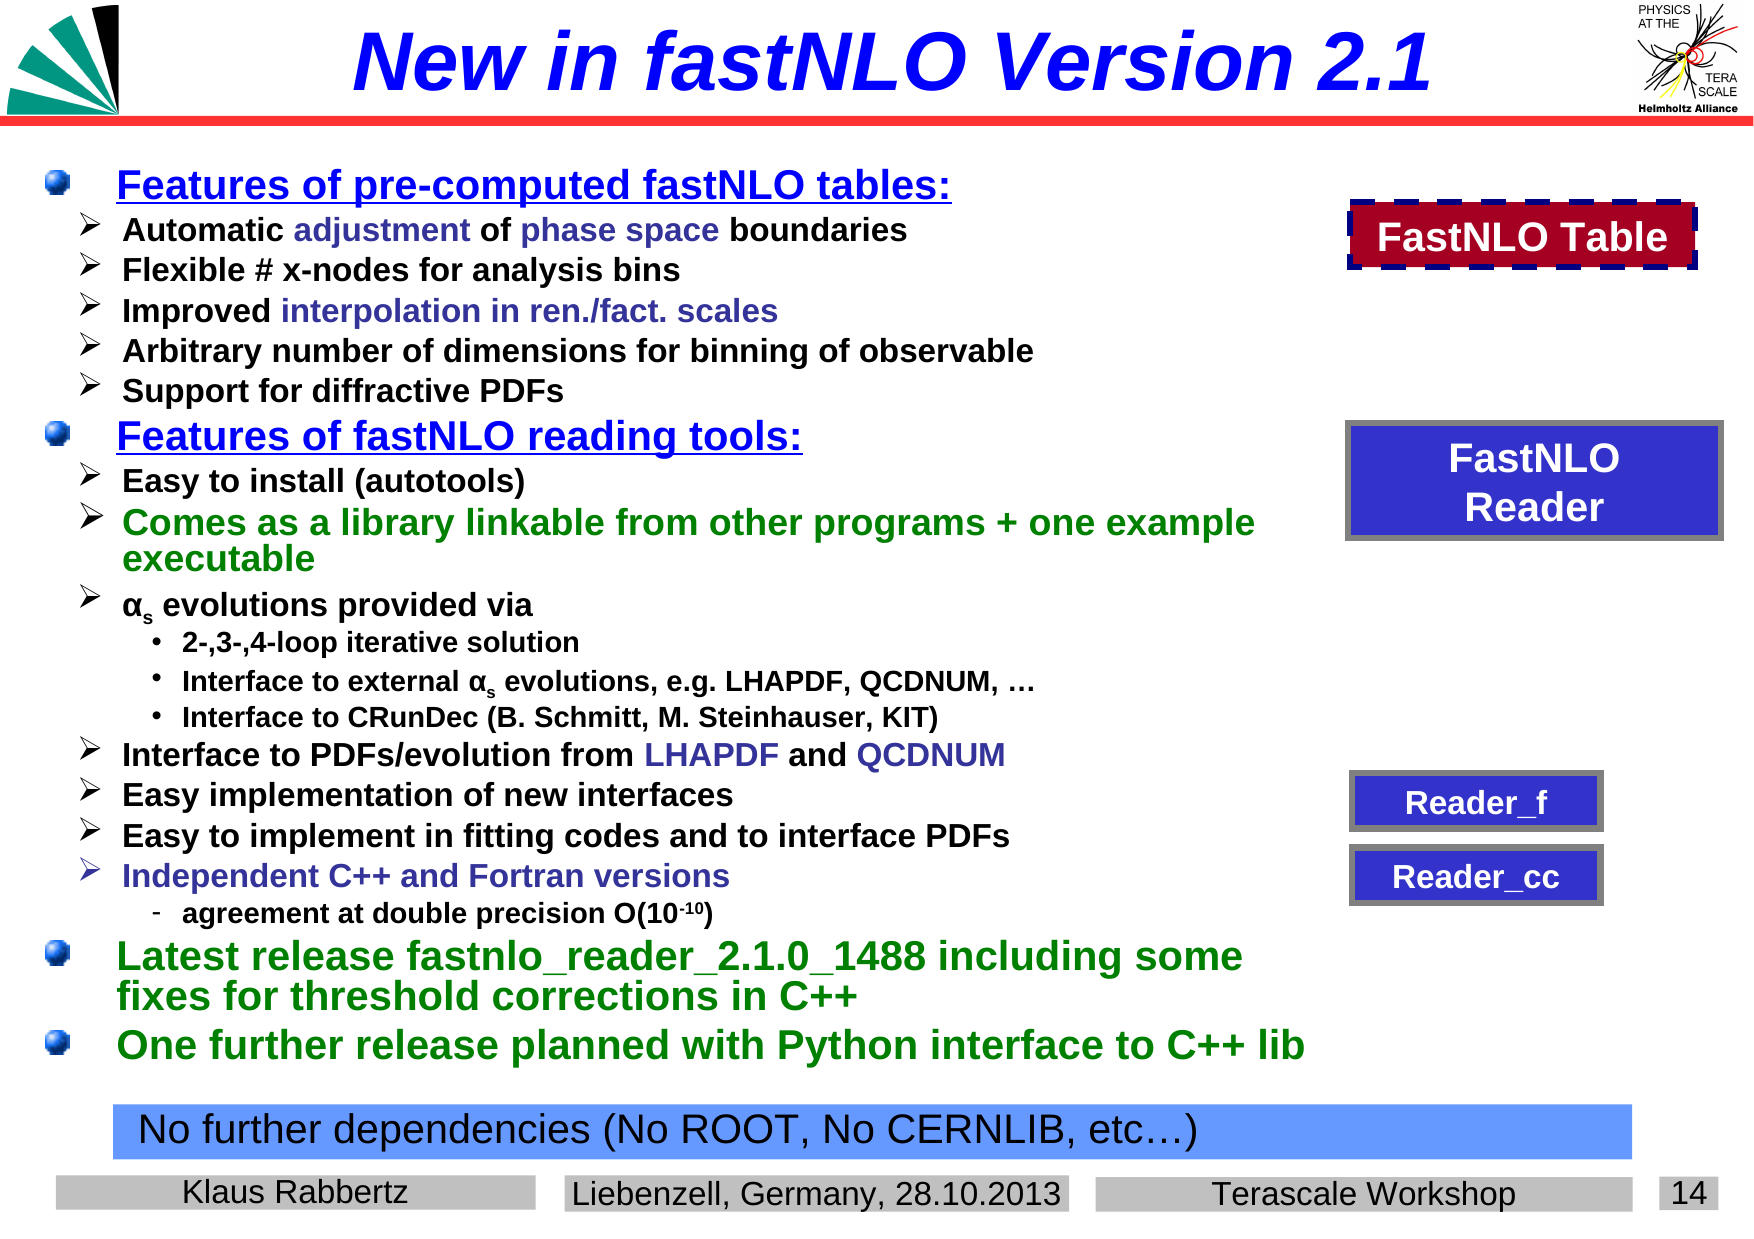

# New in fastNLO Version 2.1
Features of pre-computed fastNLO tables:
Automatic adjustment of phase space boundaries
Flexible # x-nodes for analysis bins
Improved interpolation in ren./fact. scales
Arbitrary number of dimensions for binning of observable
Support for diffractive PDFs
Features of fastNLO reading tools:
Easy to install (autotools)
Comes as a library linkable from other programs + one example executable
αs evolutions provided via
2-,3-,4-loop iterative solution
Interface to external αs evolutions, e.g. LHAPDF, QCDNUM, …
Interface to CRunDec (B. Schmitt, M. Steinhauser, KIT)
Interface to PDFs/evolution from LHAPDF and QCDNUM
Easy implementation of new interfaces
Easy to implement in fitting codes and to interface PDFs
Independent C++ and Fortran versions
agreement at double precision O(10-10)
Latest release fastnlo_reader_2.1.0_1488 including some fixes for threshold corrections in C++
One further release planned with Python interface to C++ lib
FastNLO Table
FastNLO
Reader
Reader_f
Reader_cc
No further dependencies (No ROOT, No CERNLIB, etc…)